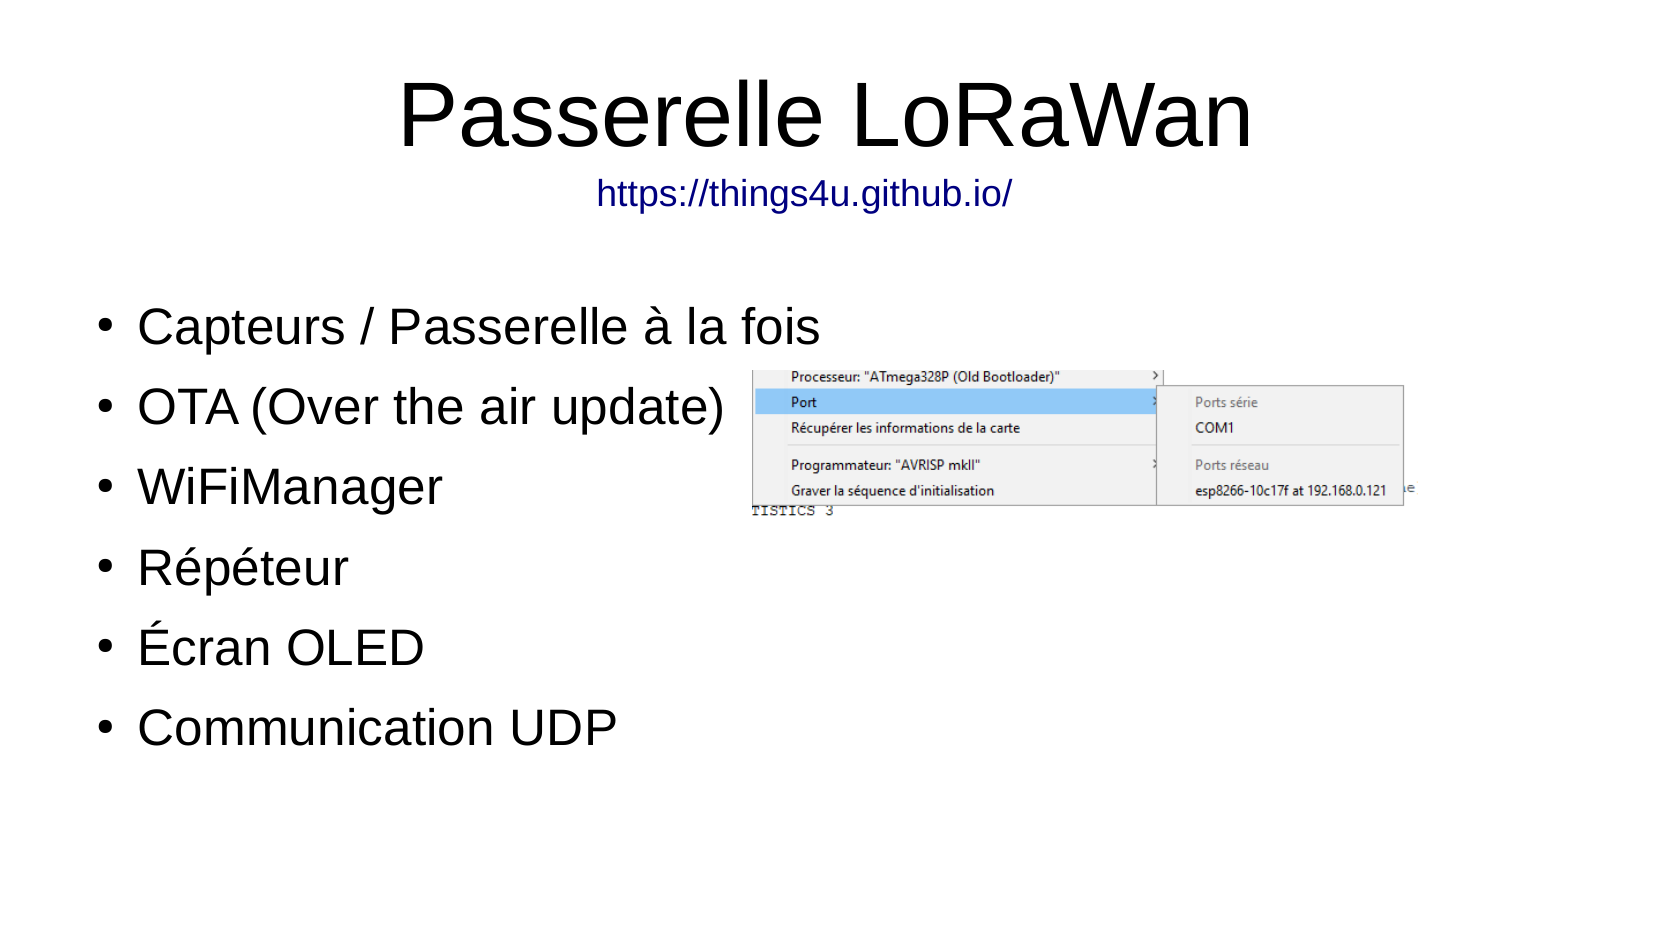

# Passerelle LoRaWan
https://things4u.github.io/
Capteurs / Passerelle à la fois
OTA (Over the air update)
WiFiManager
Répéteur
Écran OLED
Communication UDP